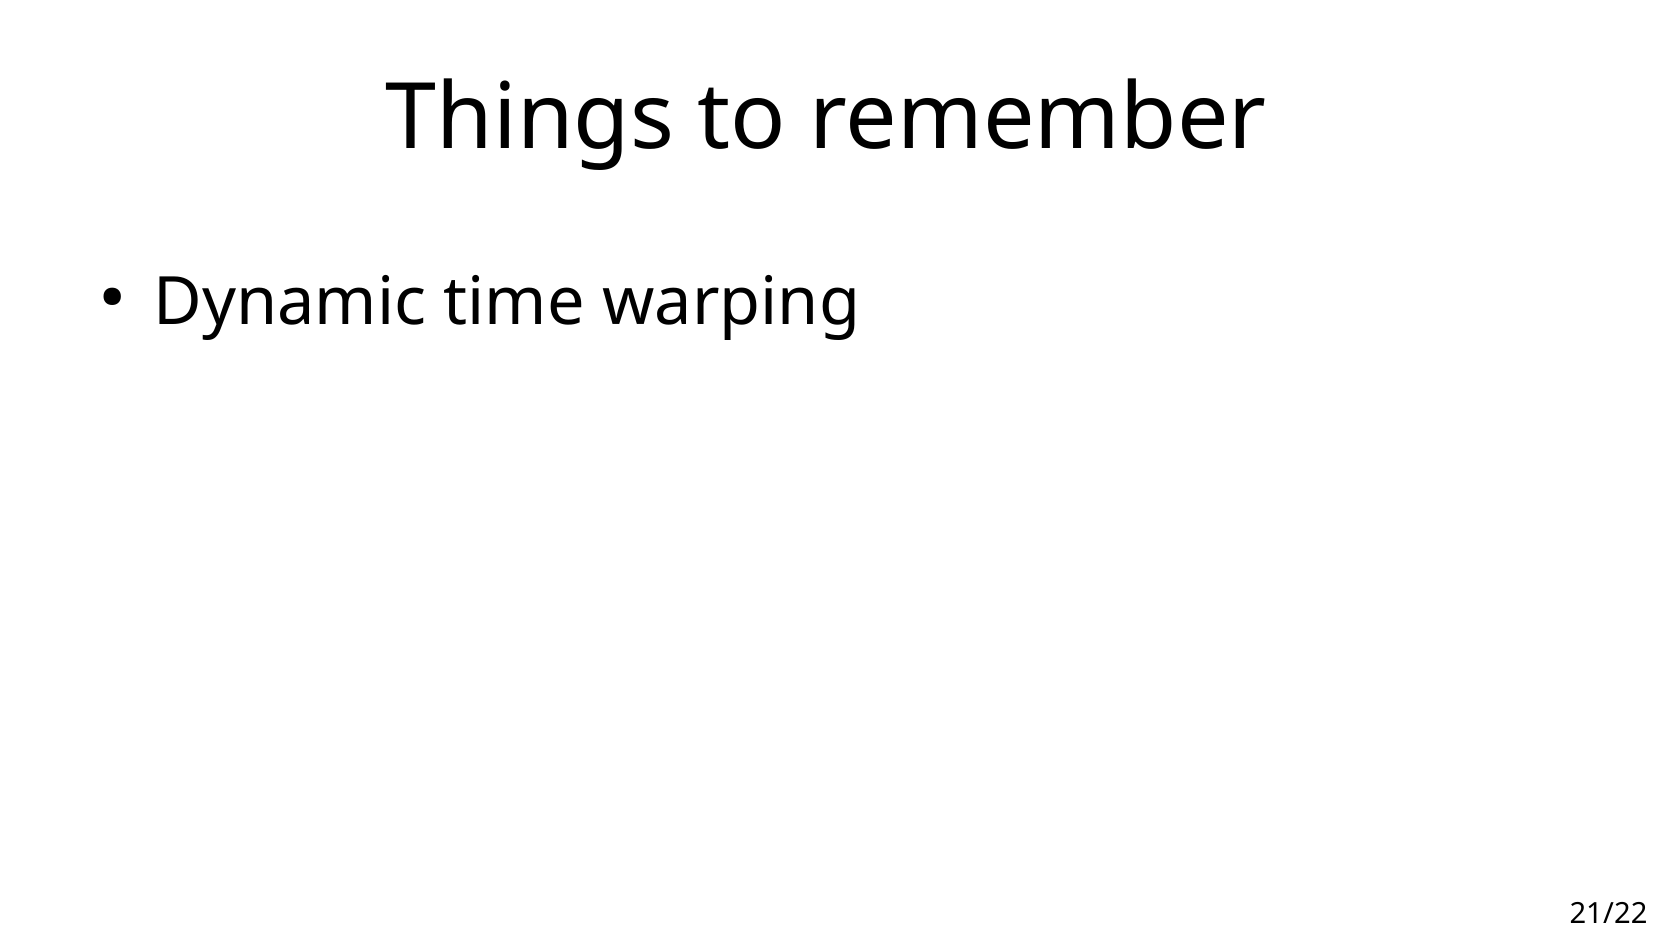

# Things to remember
Dynamic time warping
21